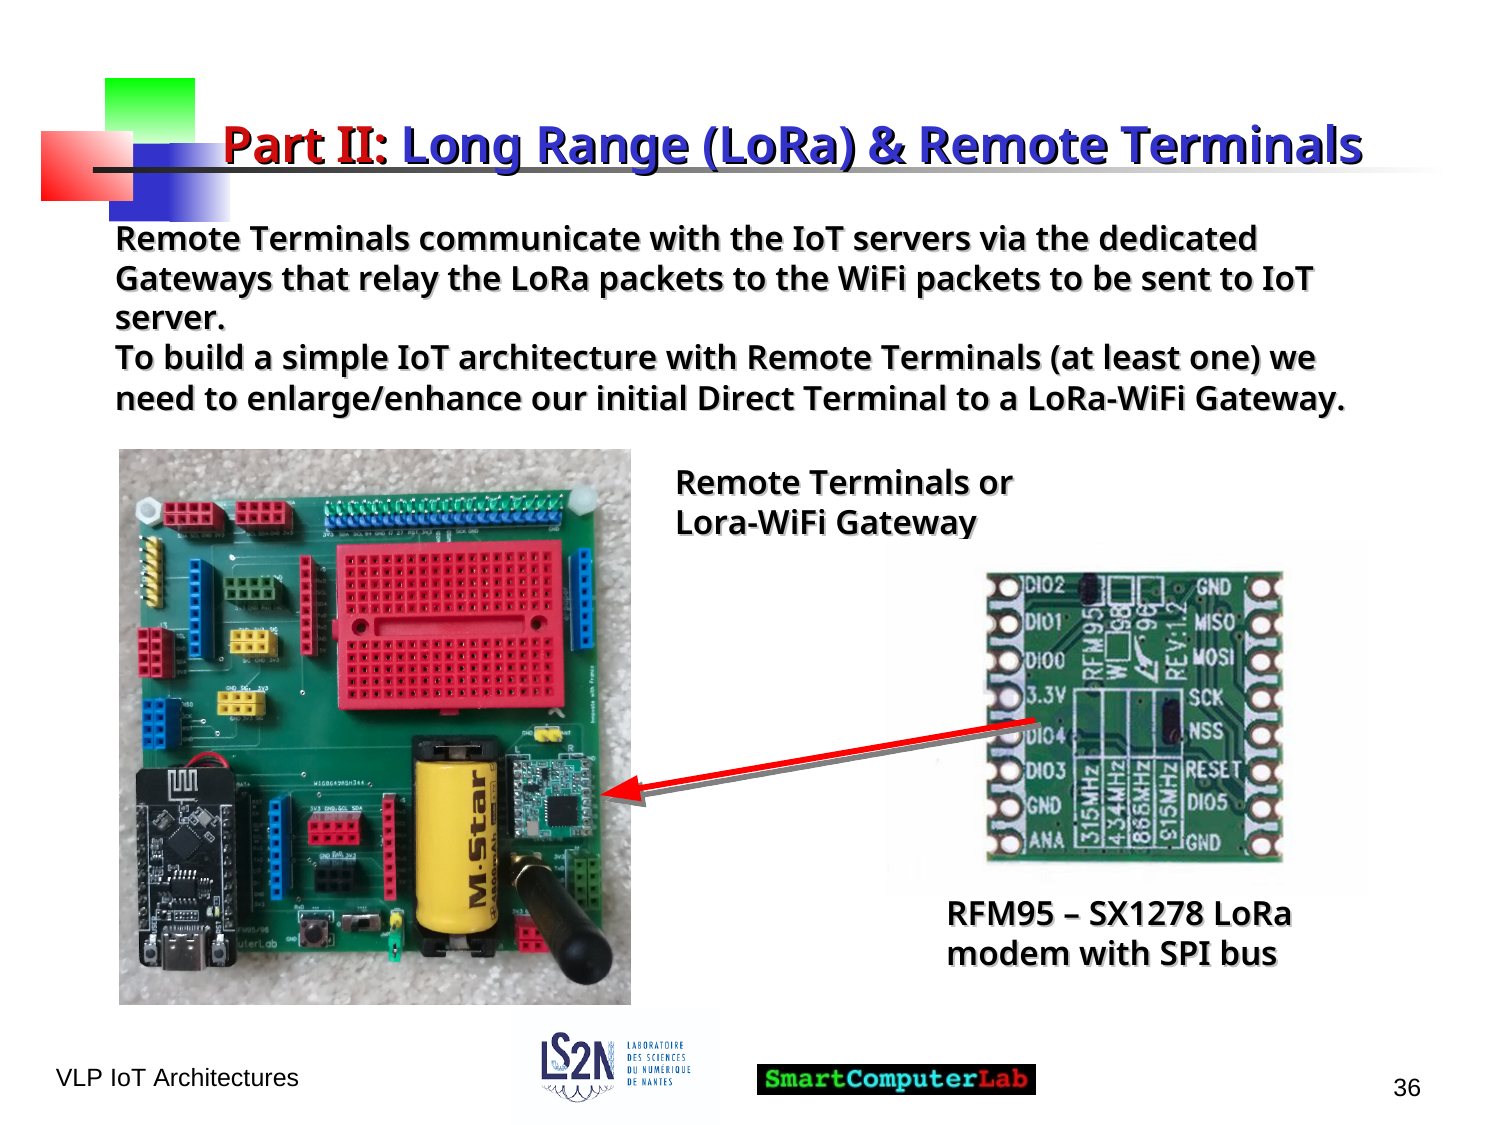

# Part II: Long Range (LoRa) & Remote Terminals
Remote Terminals communicate with the IoT servers via the dedicated Gateways that relay the LoRa packets to the WiFi packets to be sent to IoT server.
To build a simple IoT architecture with Remote Terminals (at least one) we need to enlarge/enhance our initial Direct Terminal to a LoRa-WiFi Gateway.
Remote Terminals or Lora-WiFi Gateway
RFM95 – SX1278 LoRa modem with SPI bus
36